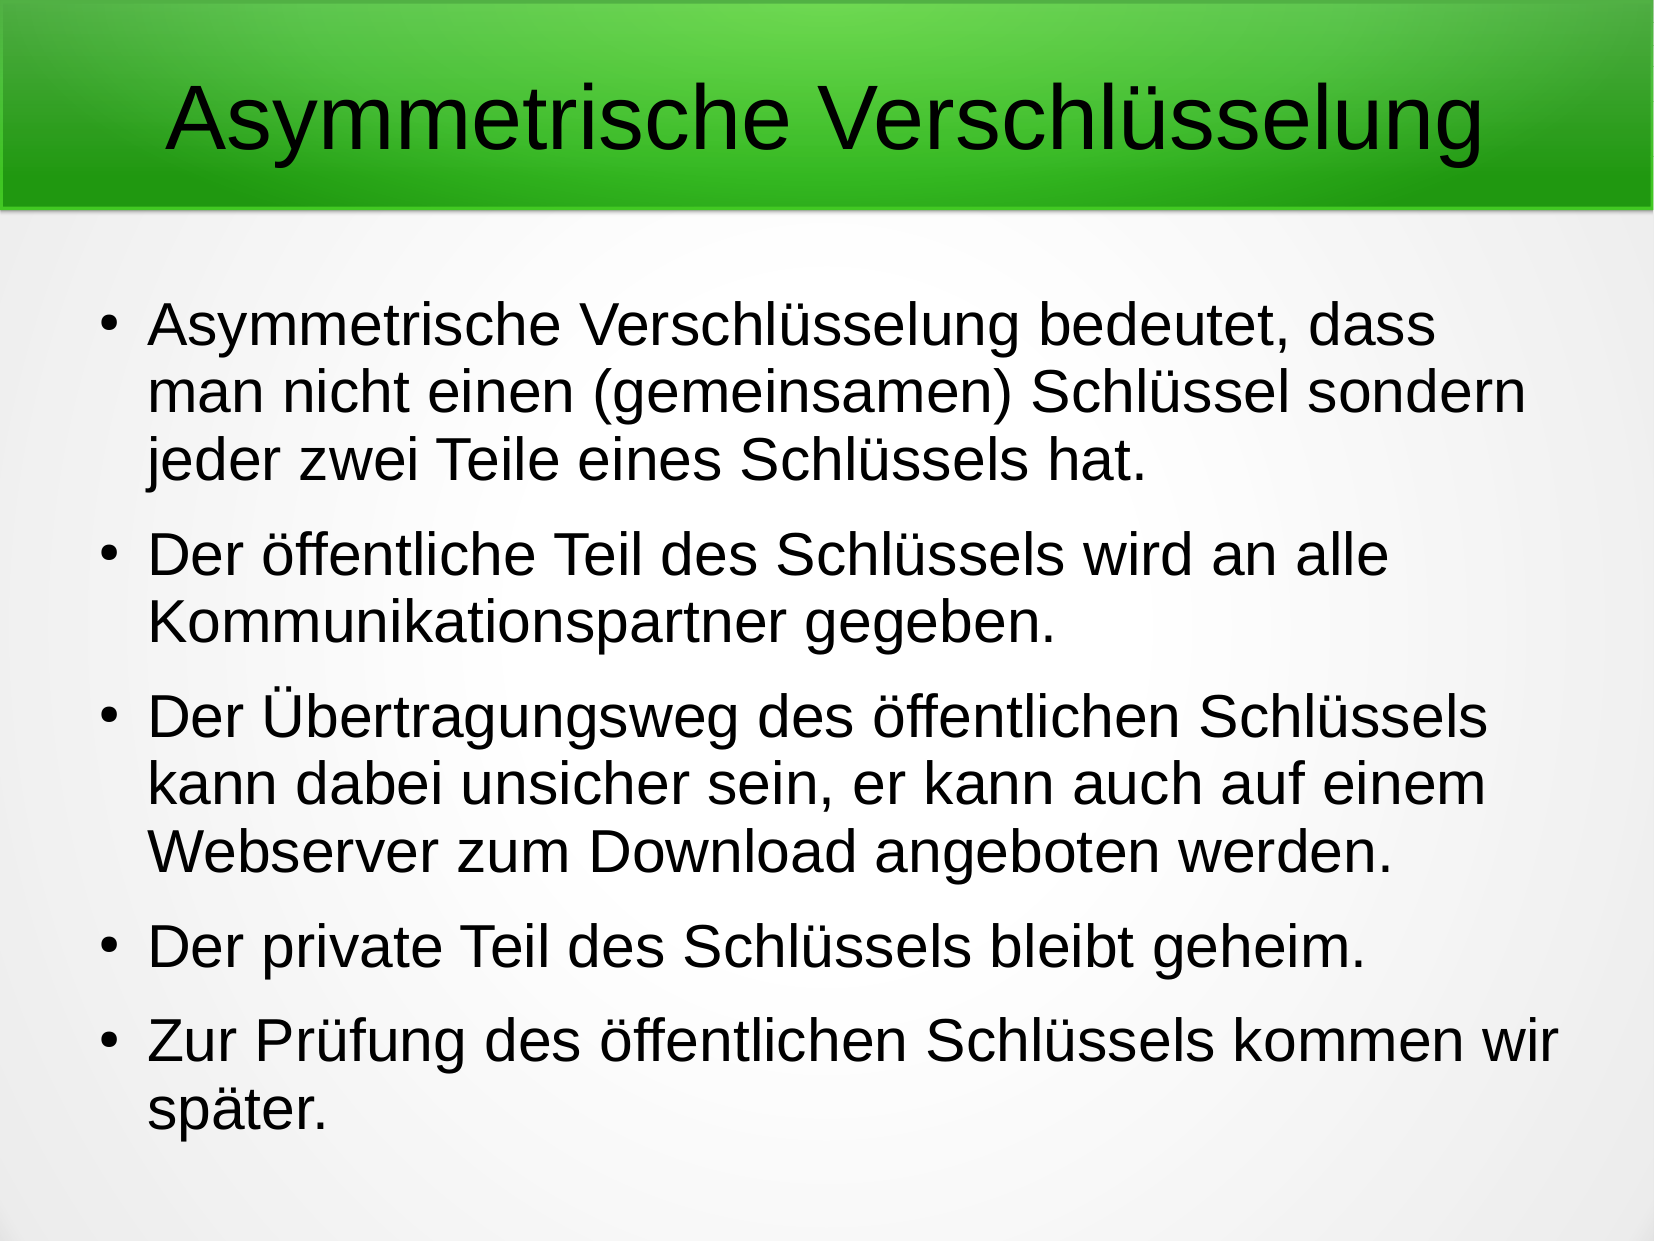

# Asymmetrische Verschlüsselung
Asymmetrische Verschlüsselung bedeutet, dass man nicht einen (gemeinsamen) Schlüssel sondern jeder zwei Teile eines Schlüssels hat.
Der öffentliche Teil des Schlüssels wird an alle Kommunikationspartner gegeben.
Der Übertragungsweg des öffentlichen Schlüssels kann dabei unsicher sein, er kann auch auf einem Webserver zum Download angeboten werden.
Der private Teil des Schlüssels bleibt geheim.
Zur Prüfung des öffentlichen Schlüssels kommen wir später.